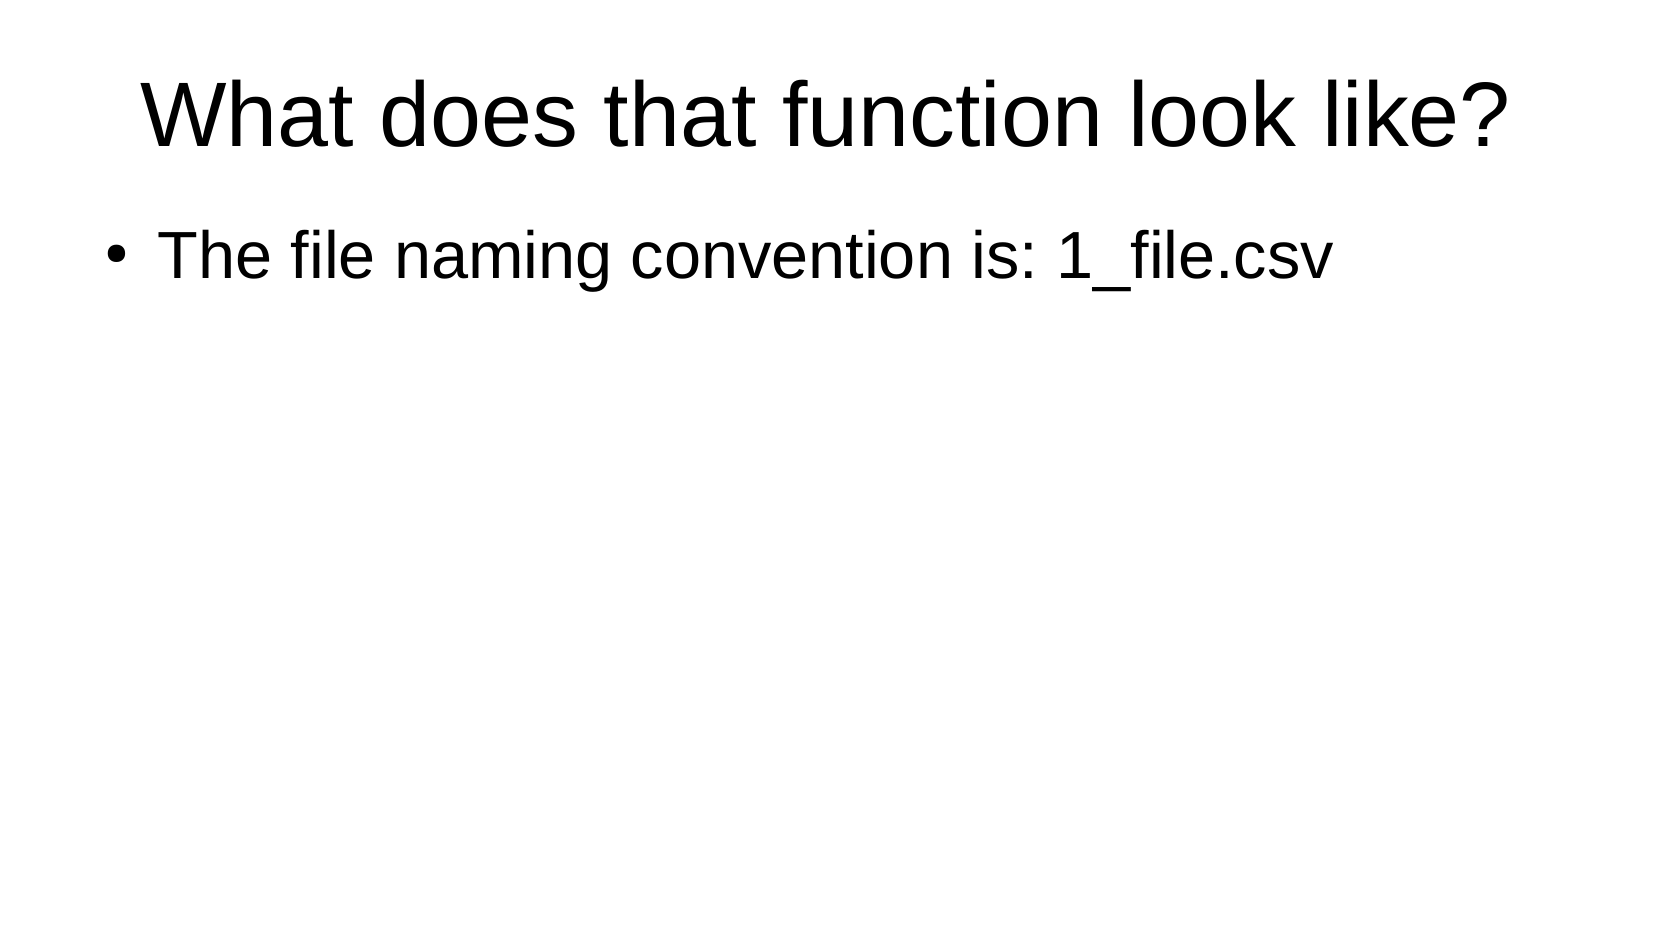

# What does that function look like?
The file naming convention is: 1_file.csv